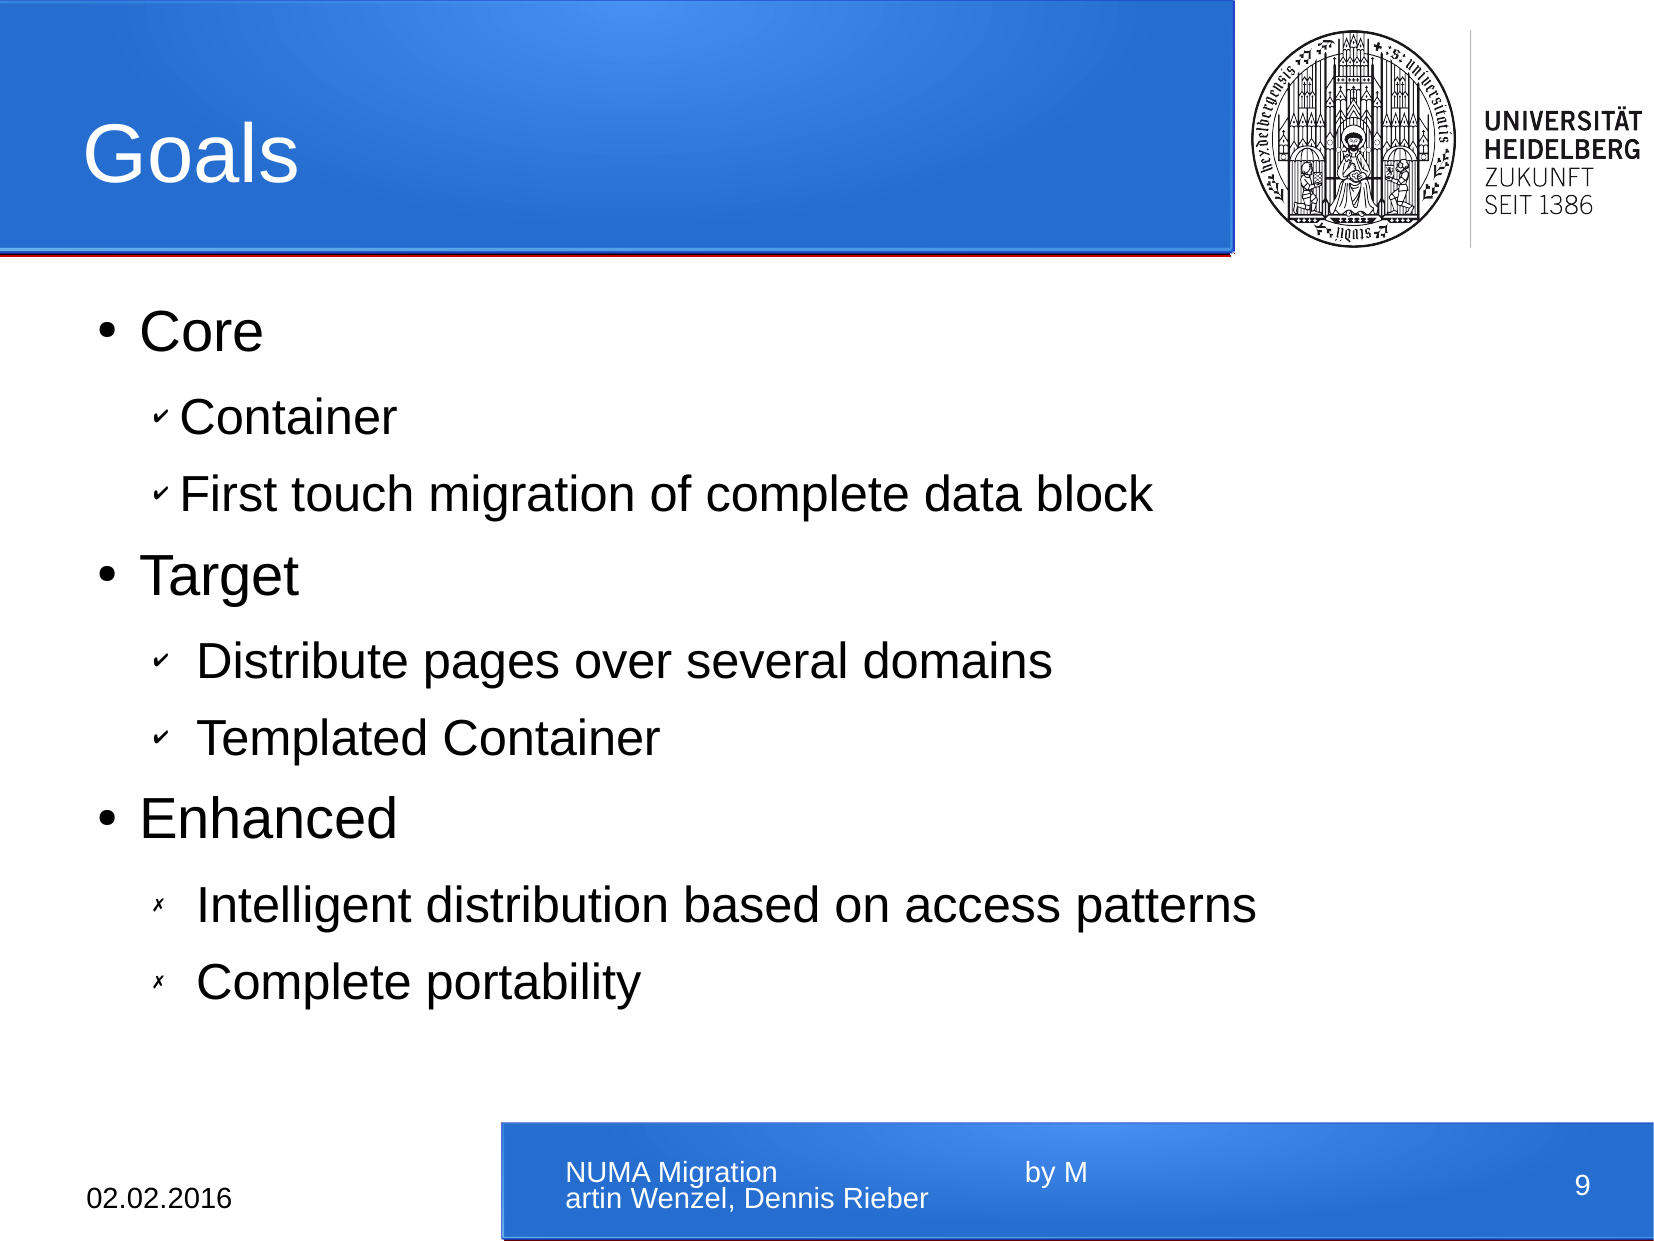

# Goals
Core
 Container
 First touch migration of complete data block
Target
Distribute pages over several domains
Templated Container
Enhanced
Intelligent distribution based on access patterns
Complete portability
NUMA Migration by Martin Wenzel, Dennis Rieber
9
02.02.2016